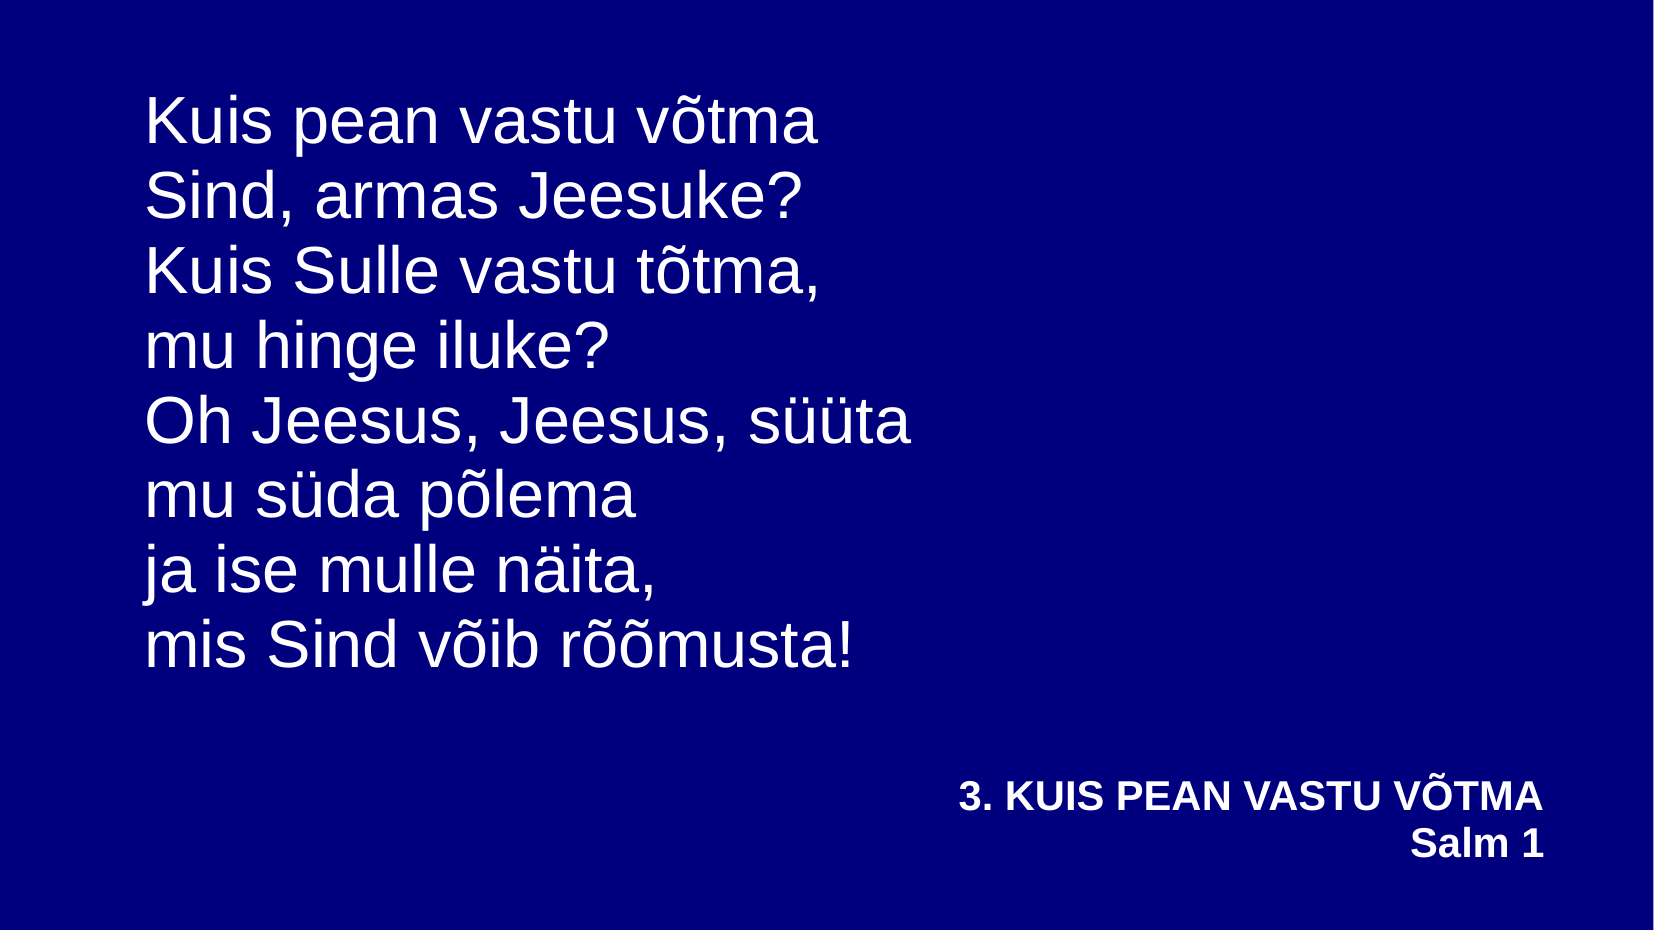

Kuis pean vastu võtma
Sind, armas Jeesuke?
Kuis Sulle vastu tõtma,
mu hinge iluke?
Oh Jeesus, Jeesus, süüta
mu süda põlema
ja ise mulle näita,
mis Sind võib rõõmusta!
3. KUIS PEAN VASTU VÕTMA
Salm 1